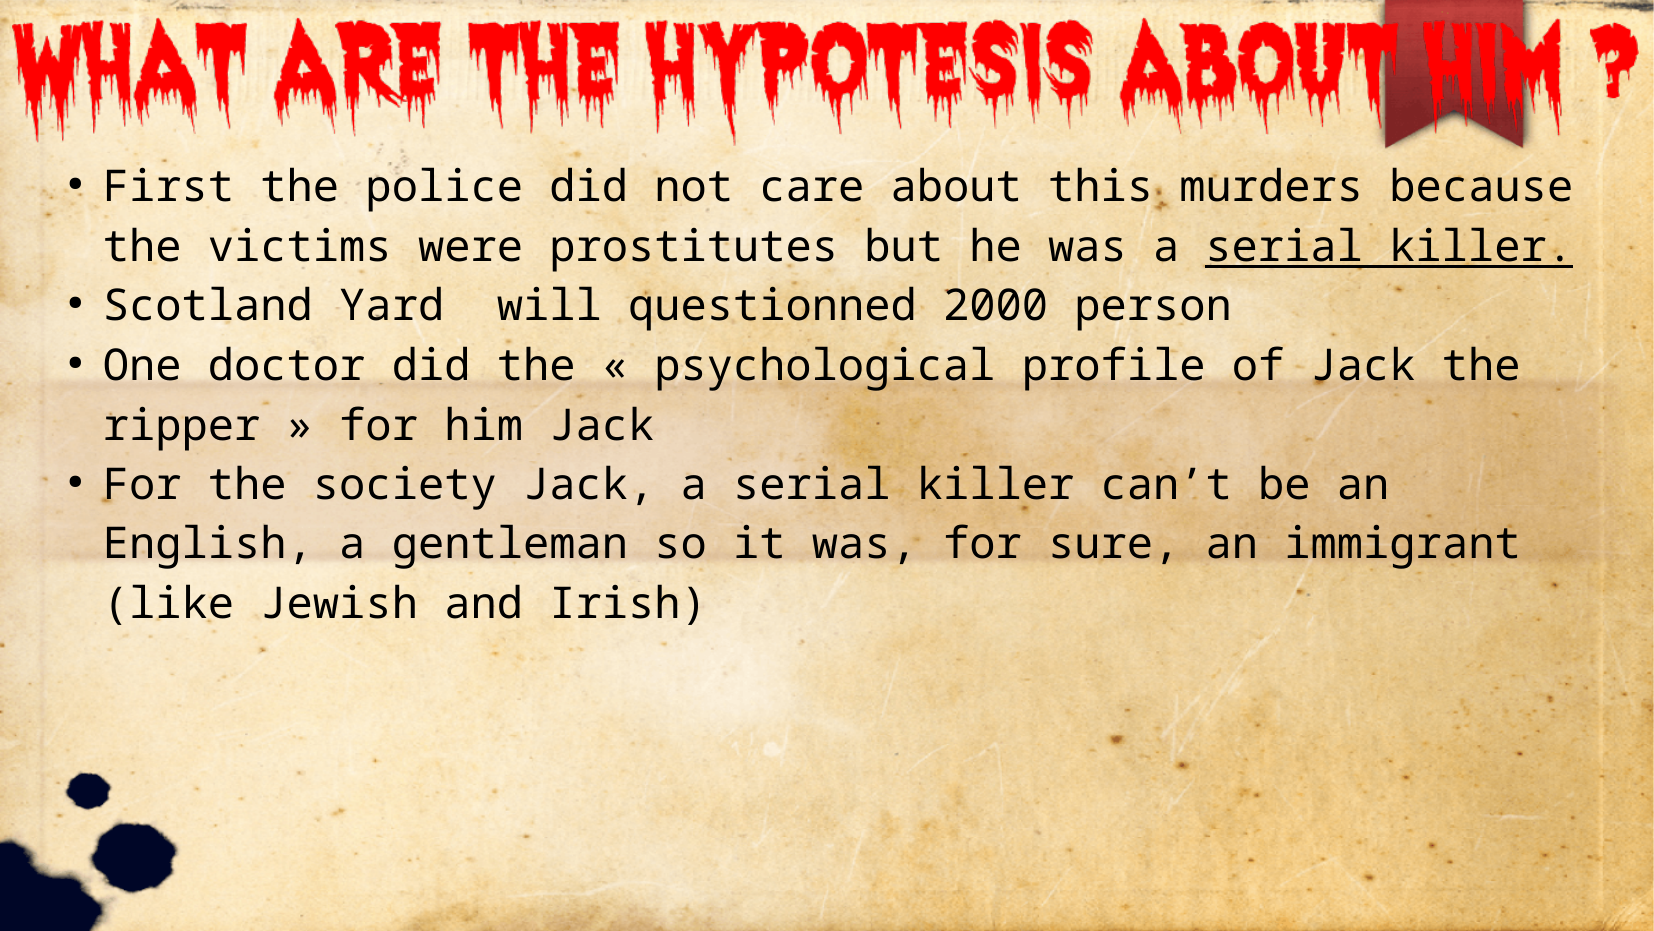

First the police did not care about this murders because the victims were prostitutes but he was a serial killer.
Scotland Yard will questionned 2000 person
One doctor did the « psychological profile of Jack the ripper » for him Jack
For the society Jack, a serial killer can’t be an English, a gentleman so it was, for sure, an immigrant (like Jewish and Irish)